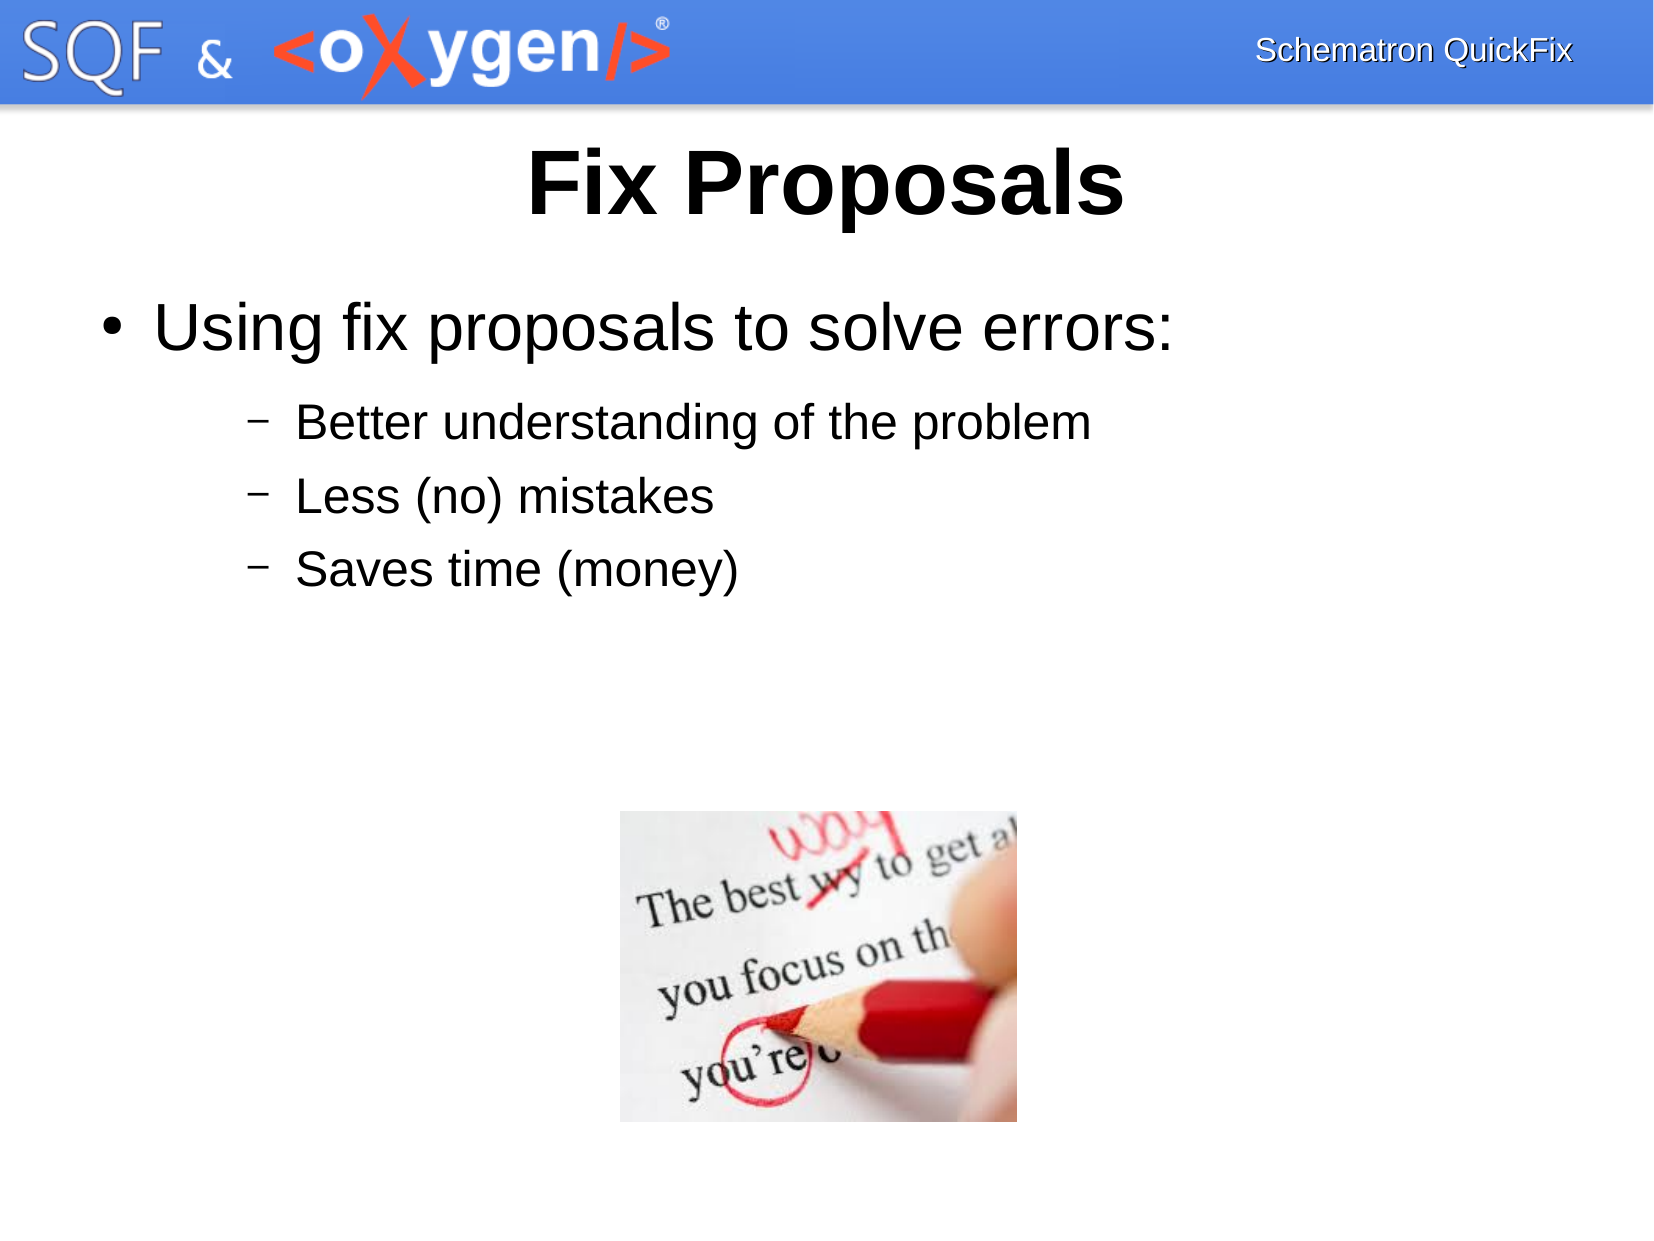

# Fix Proposals
Using fix proposals to solve errors:
Better understanding of the problem
Less (no) mistakes
Saves time (money)